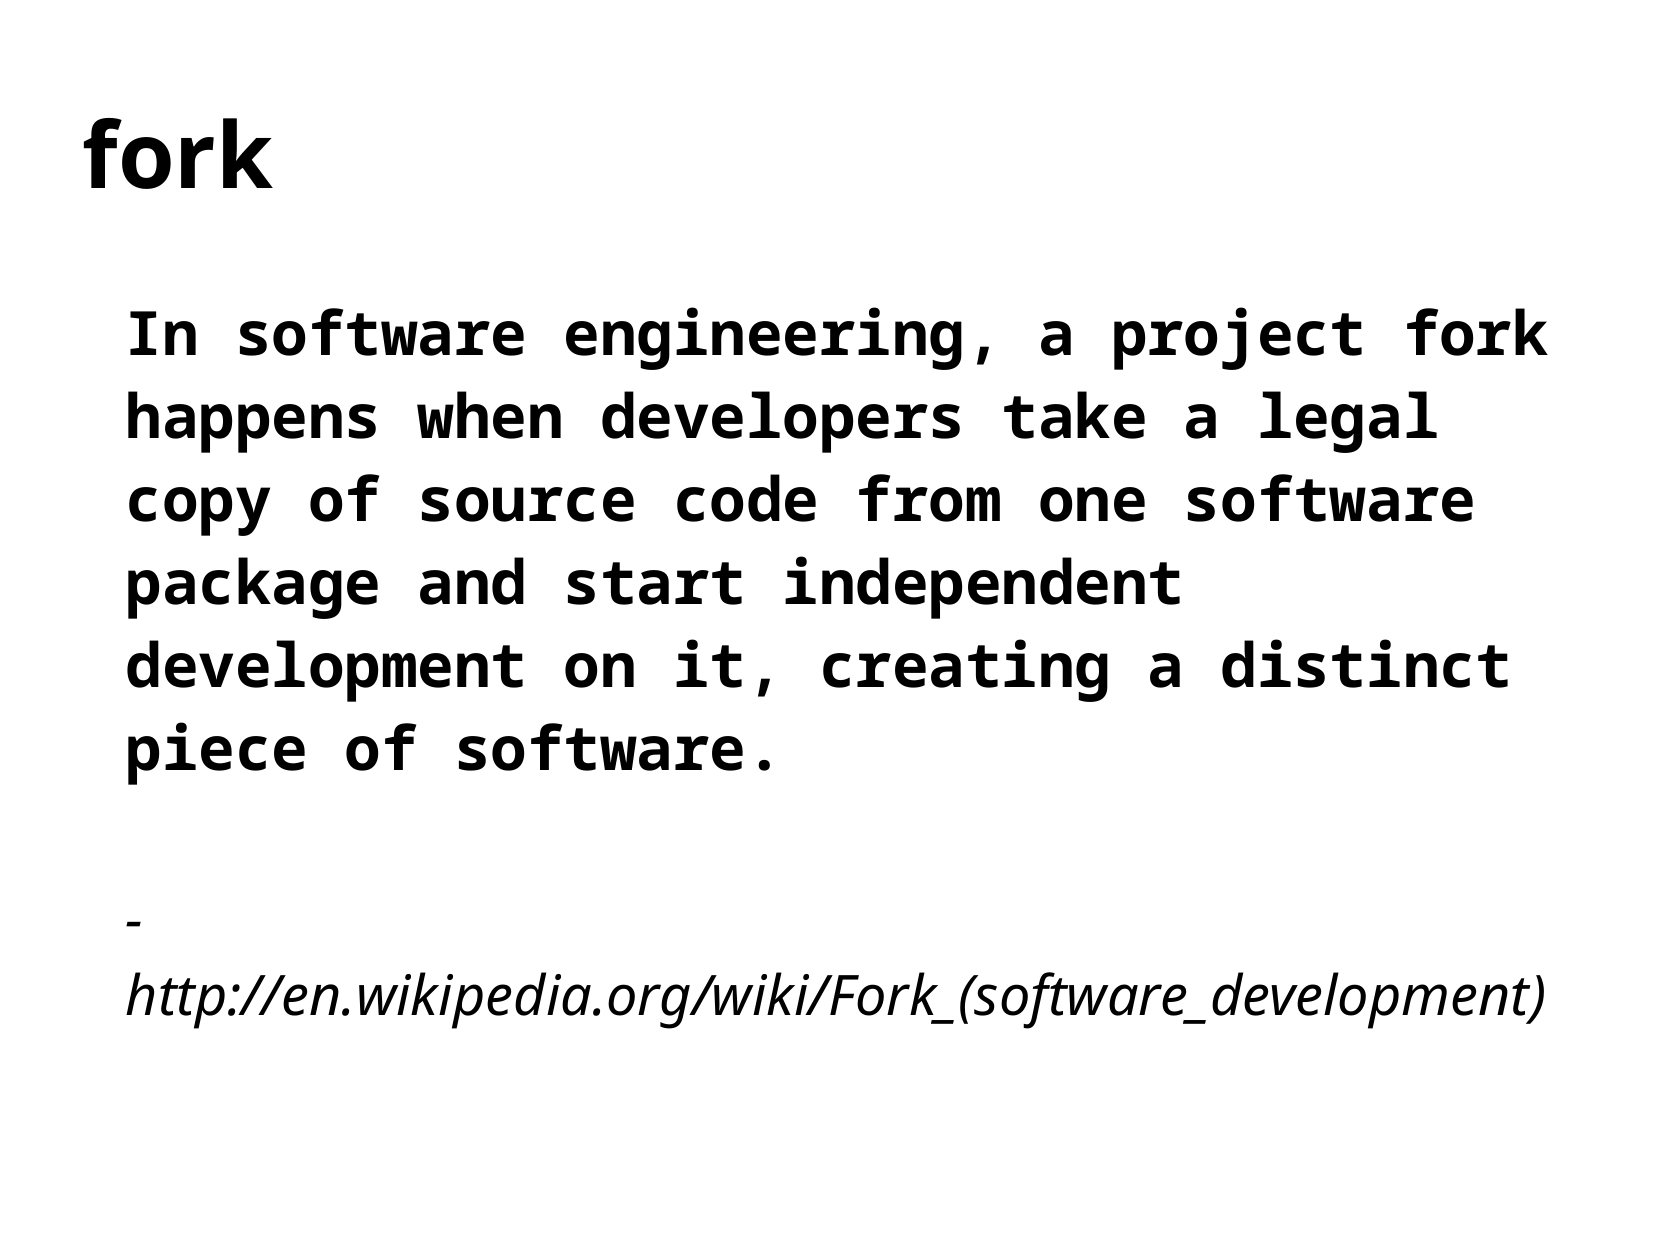

# fork
In software engineering, a project fork happens when developers take a legal copy of source code from one software package and start independent development on it, creating a distinct piece of software.
- http://en.wikipedia.org/wiki/Fork_(software_development)